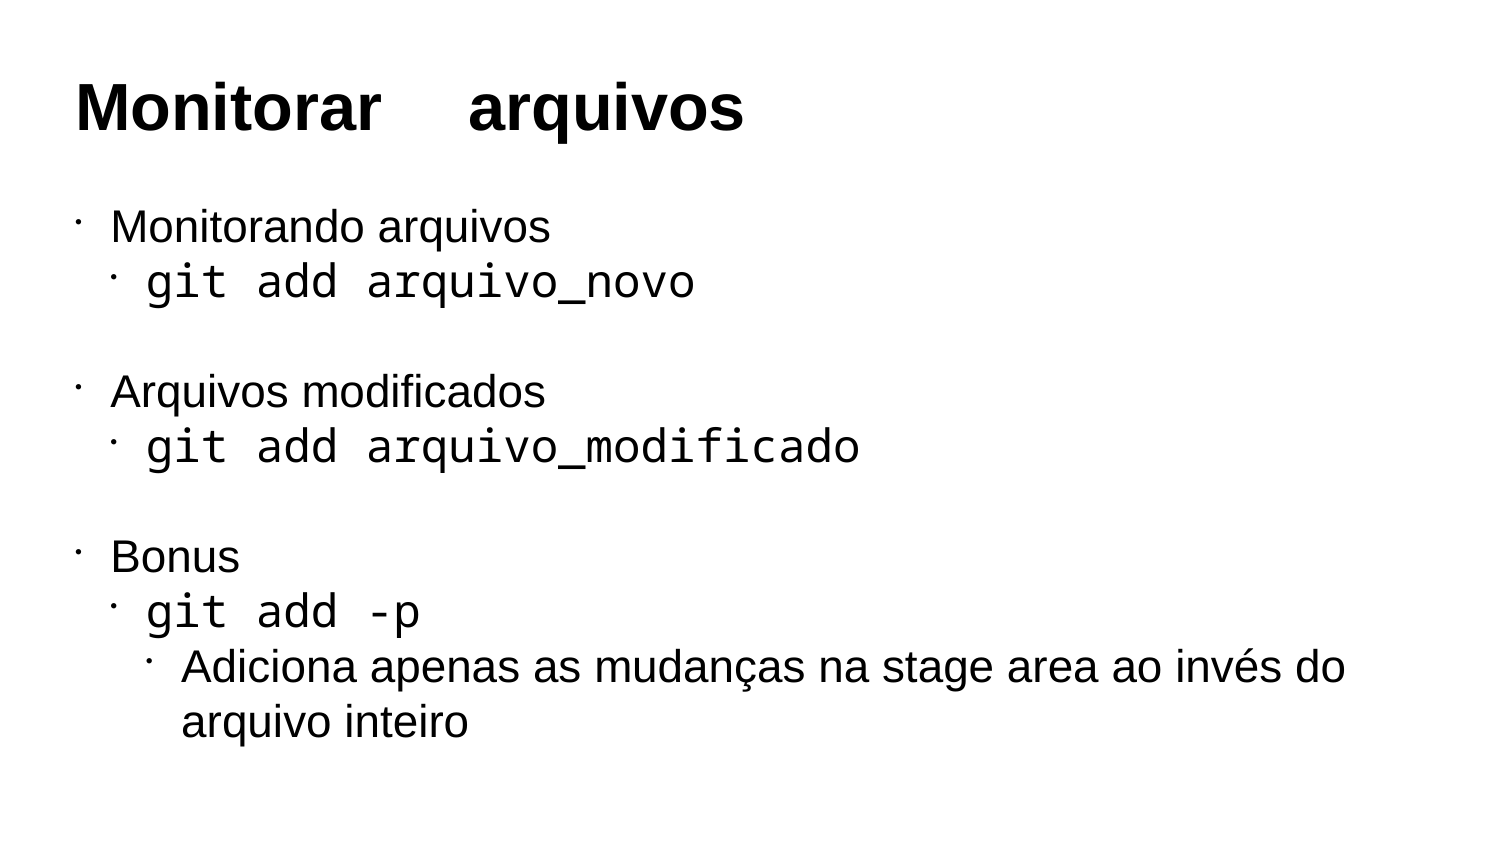

Monitorar	 arquivos
Monitorando arquivos
git add arquivo_novo
Arquivos modificados
git add arquivo_modificado
Bonus
git add -p
Adiciona apenas as mudanças na stage area ao invés do arquivo inteiro